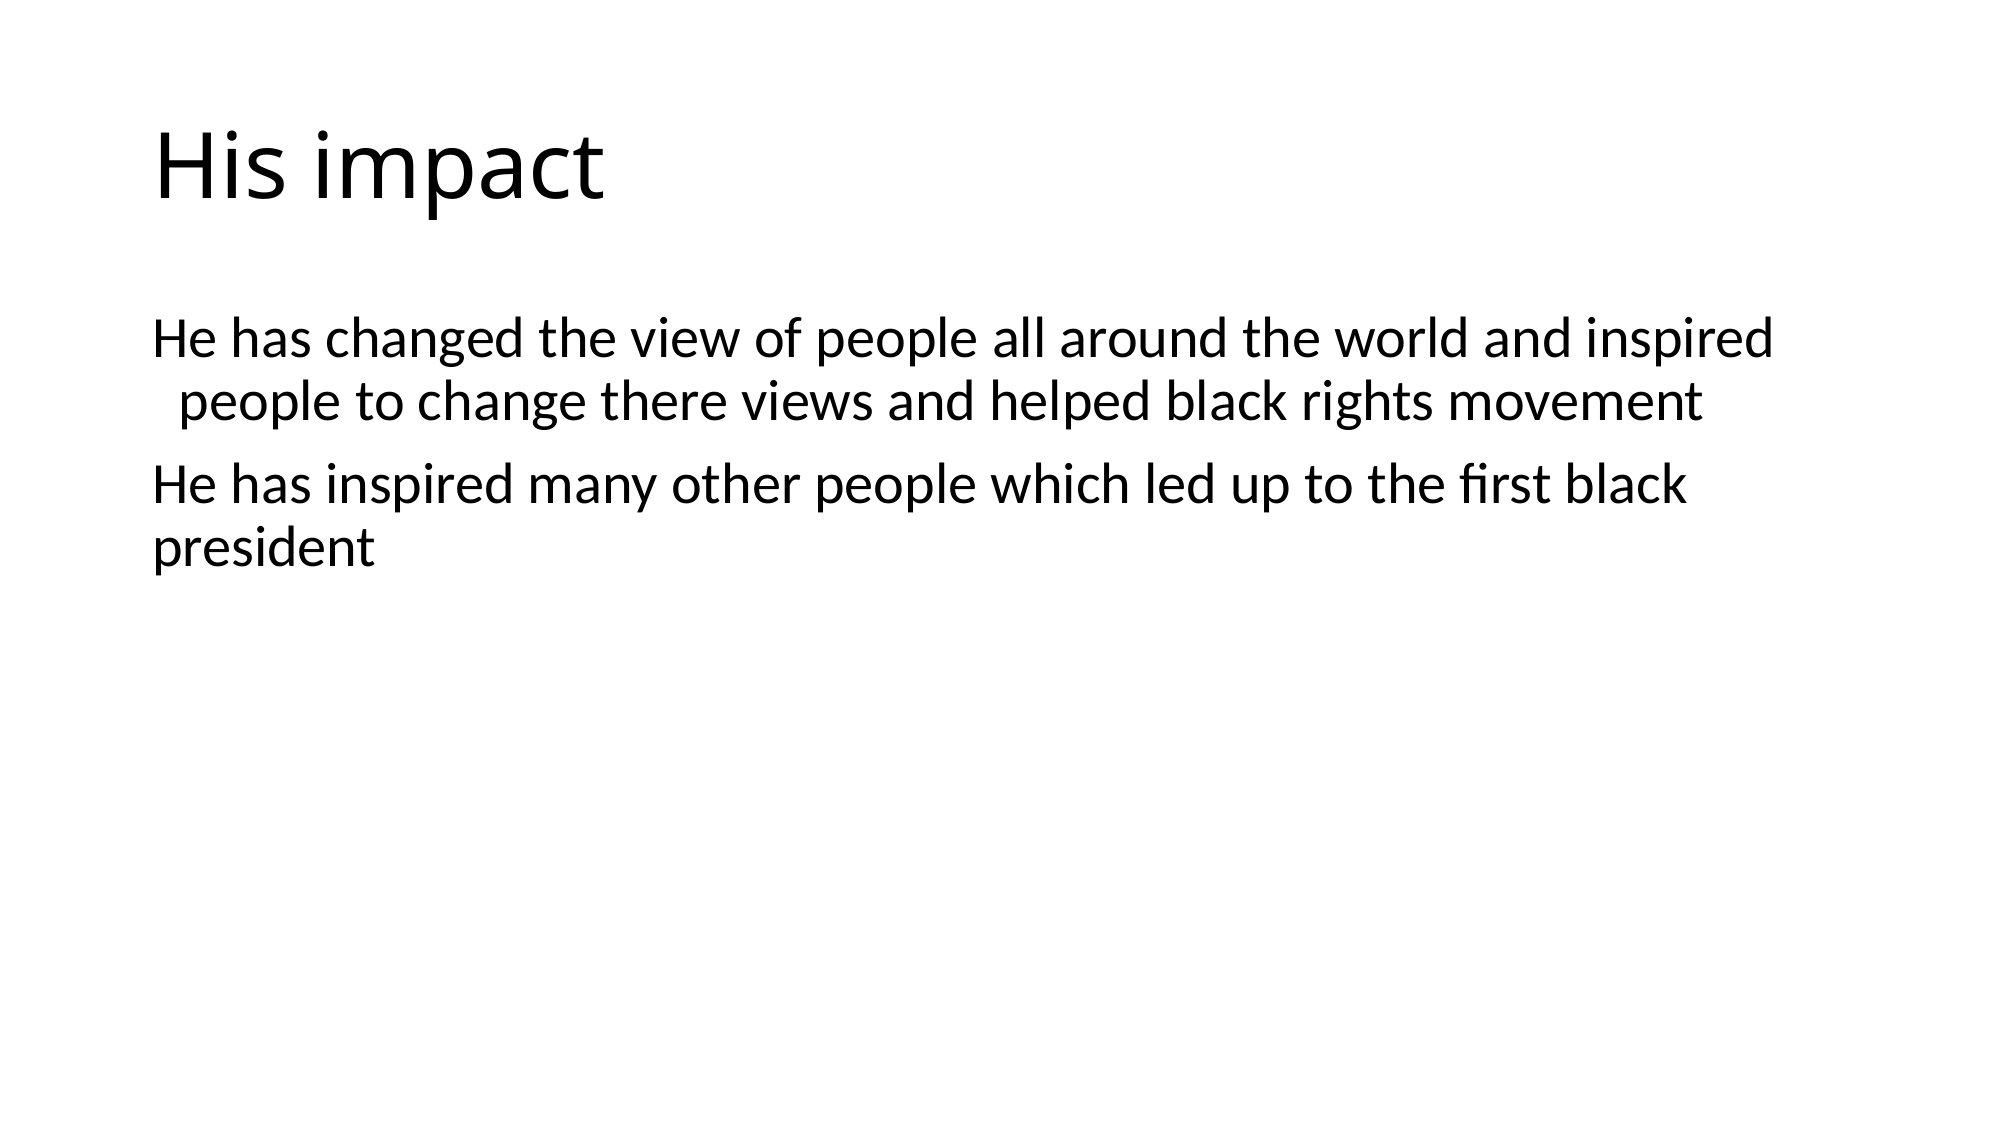

# His impact
He has changed the view of people all around the world and inspired people to change there views and helped black rights movement
He has inspired many other people which led up to the first black president